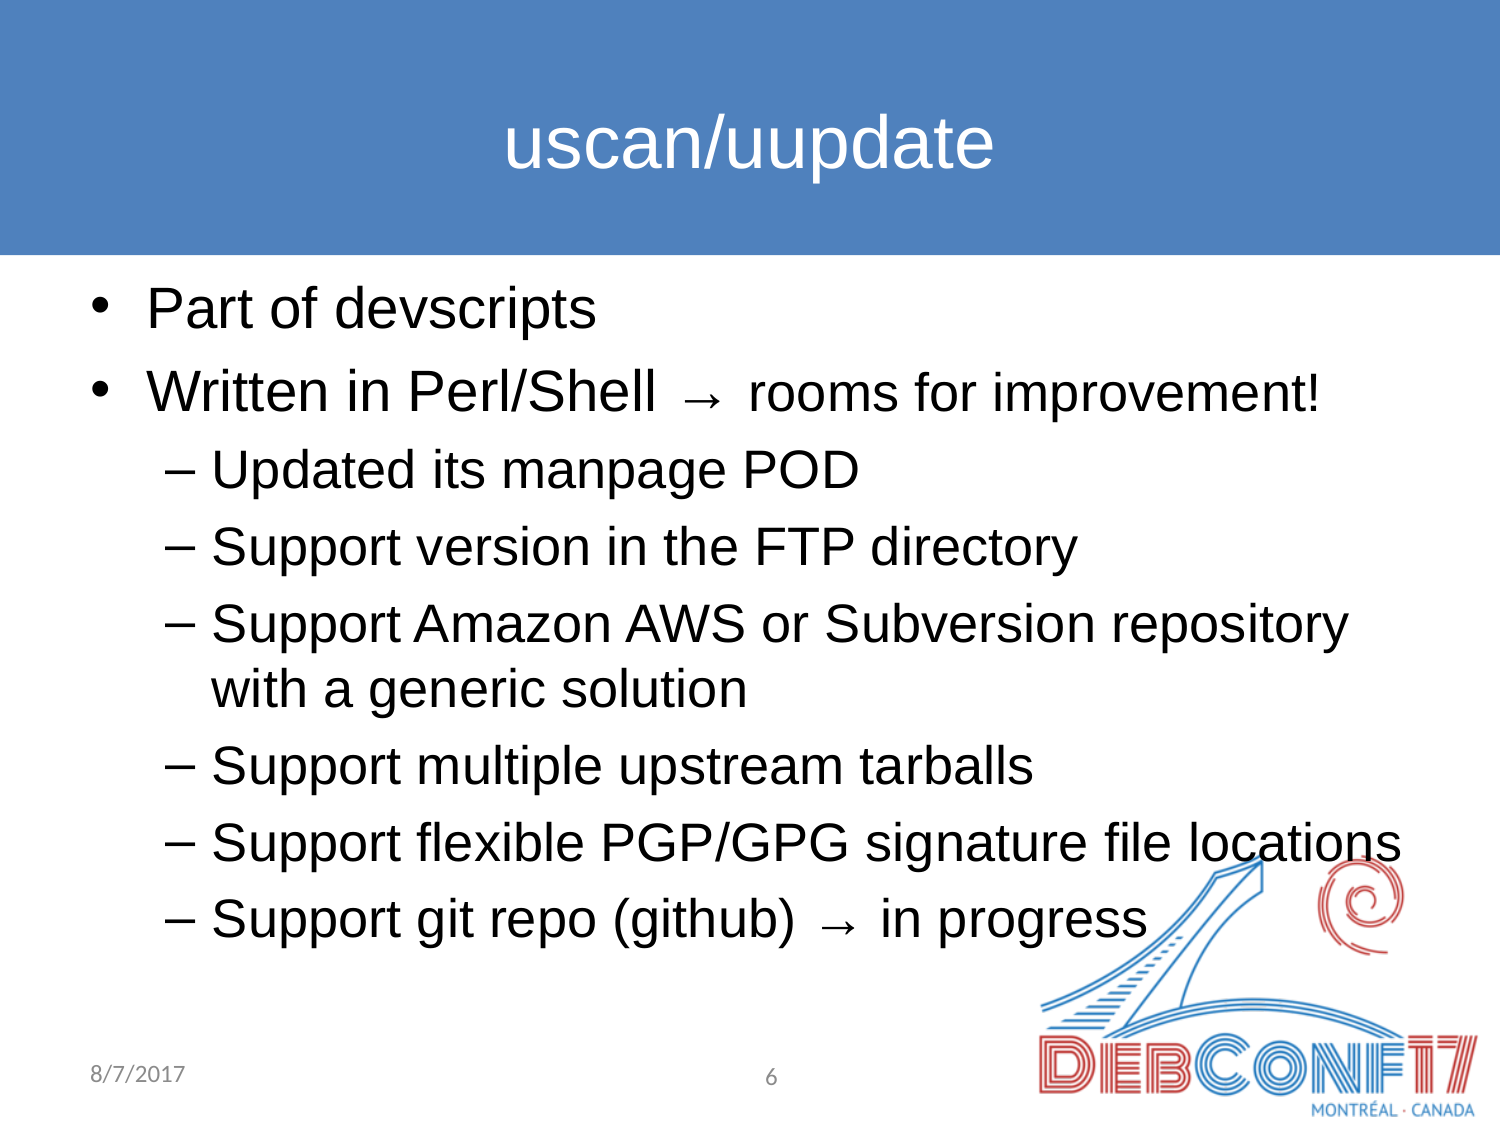

# uscan/uupdate
Part of devscripts
Written in Perl/Shell → rooms for improvement!
Updated its manpage POD
Support version in the FTP directory
Support Amazon AWS or Subversion repository with a generic solution
Support multiple upstream tarballs
Support flexible PGP/GPG signature file locations
Support git repo (github) → in progress
8/7/2017